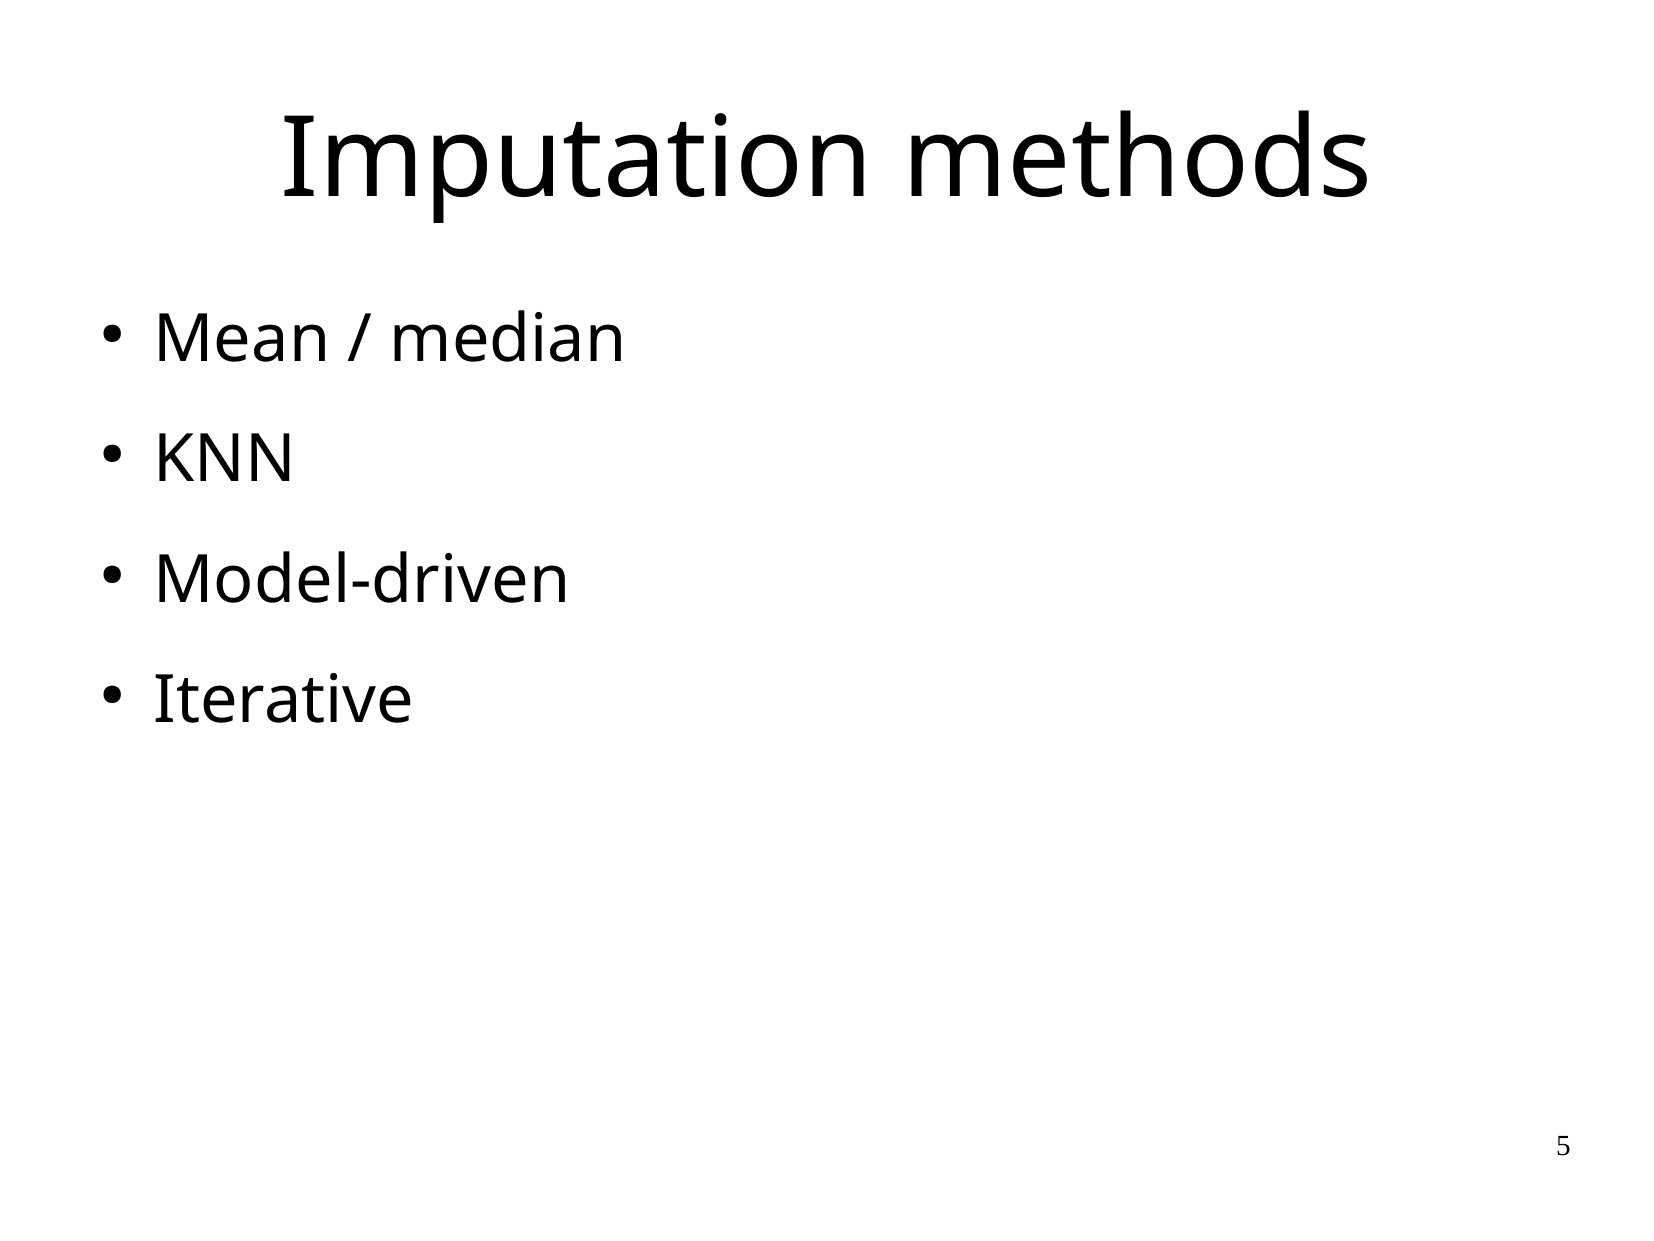

# Imputation methods
Mean / median
KNN
Model-driven
Iterative
5